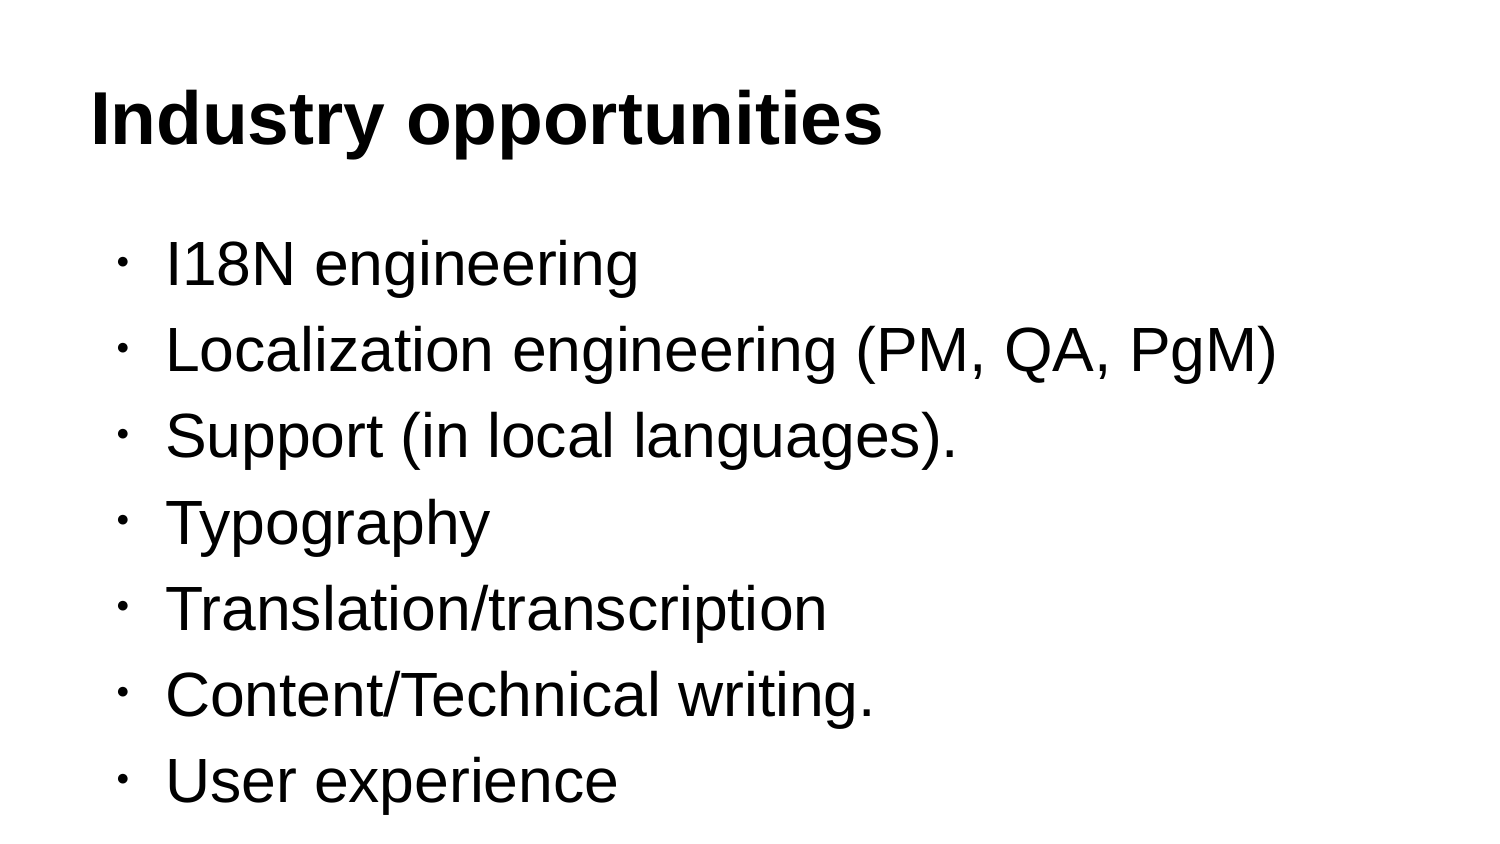

# Industry opportunities
I18N engineering
Localization engineering (PM, QA, PgM)
Support (in local languages).
Typography
Translation/transcription
Content/Technical writing.
User experience